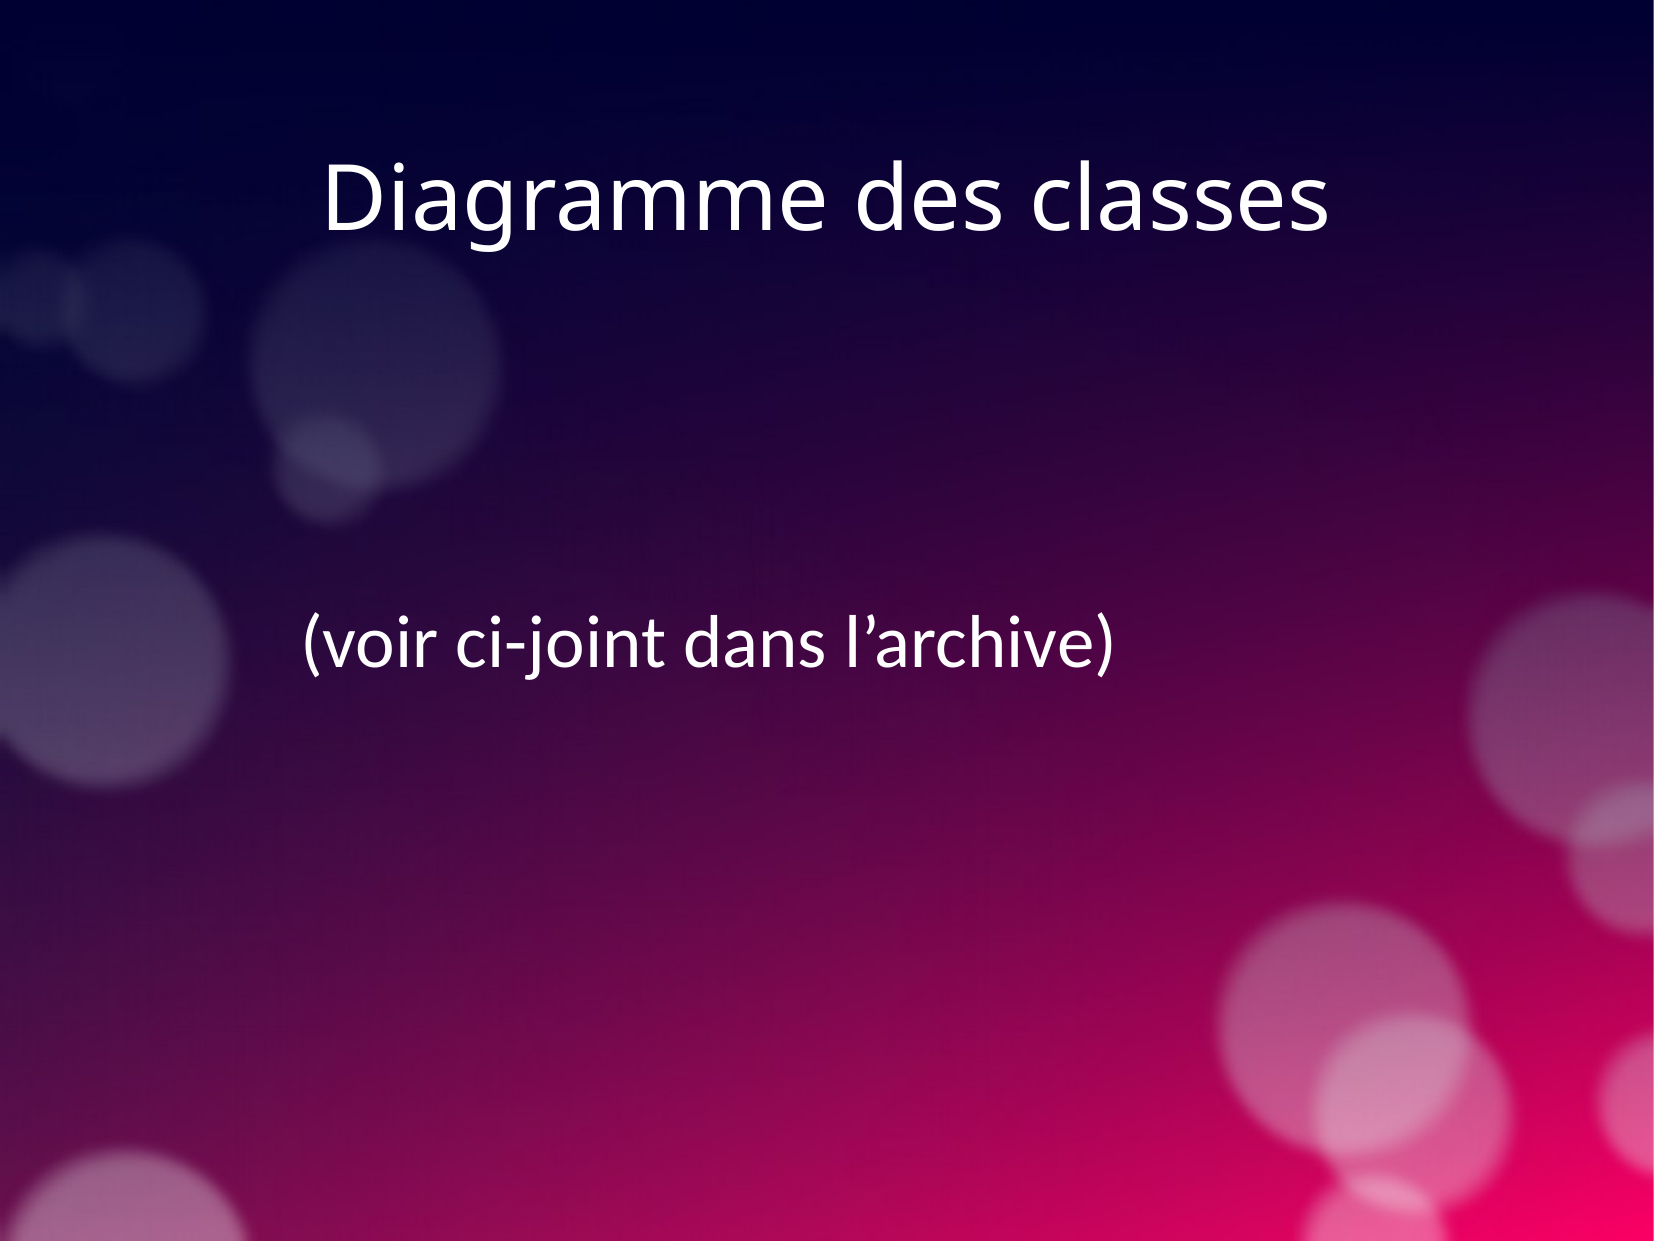

Diagramme des classes
(voir ci-joint dans l’archive)